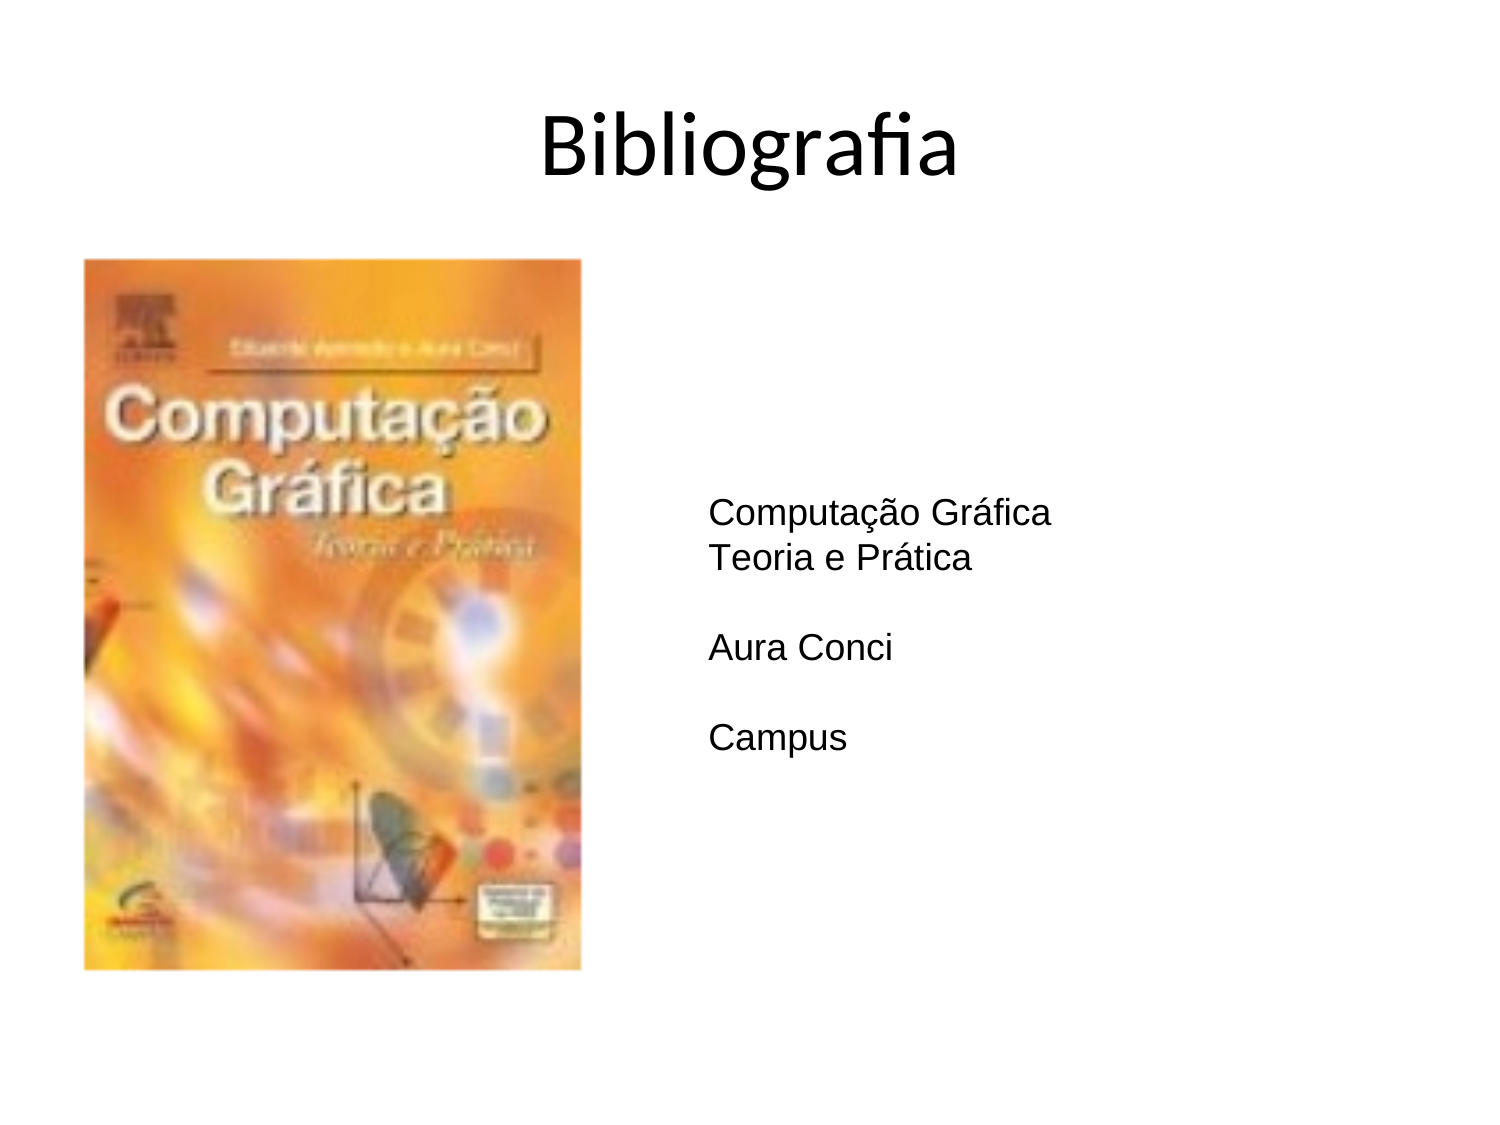

# Bibliografia
Computação Gráfica
Teoria e Prática
Aura Conci
Campus